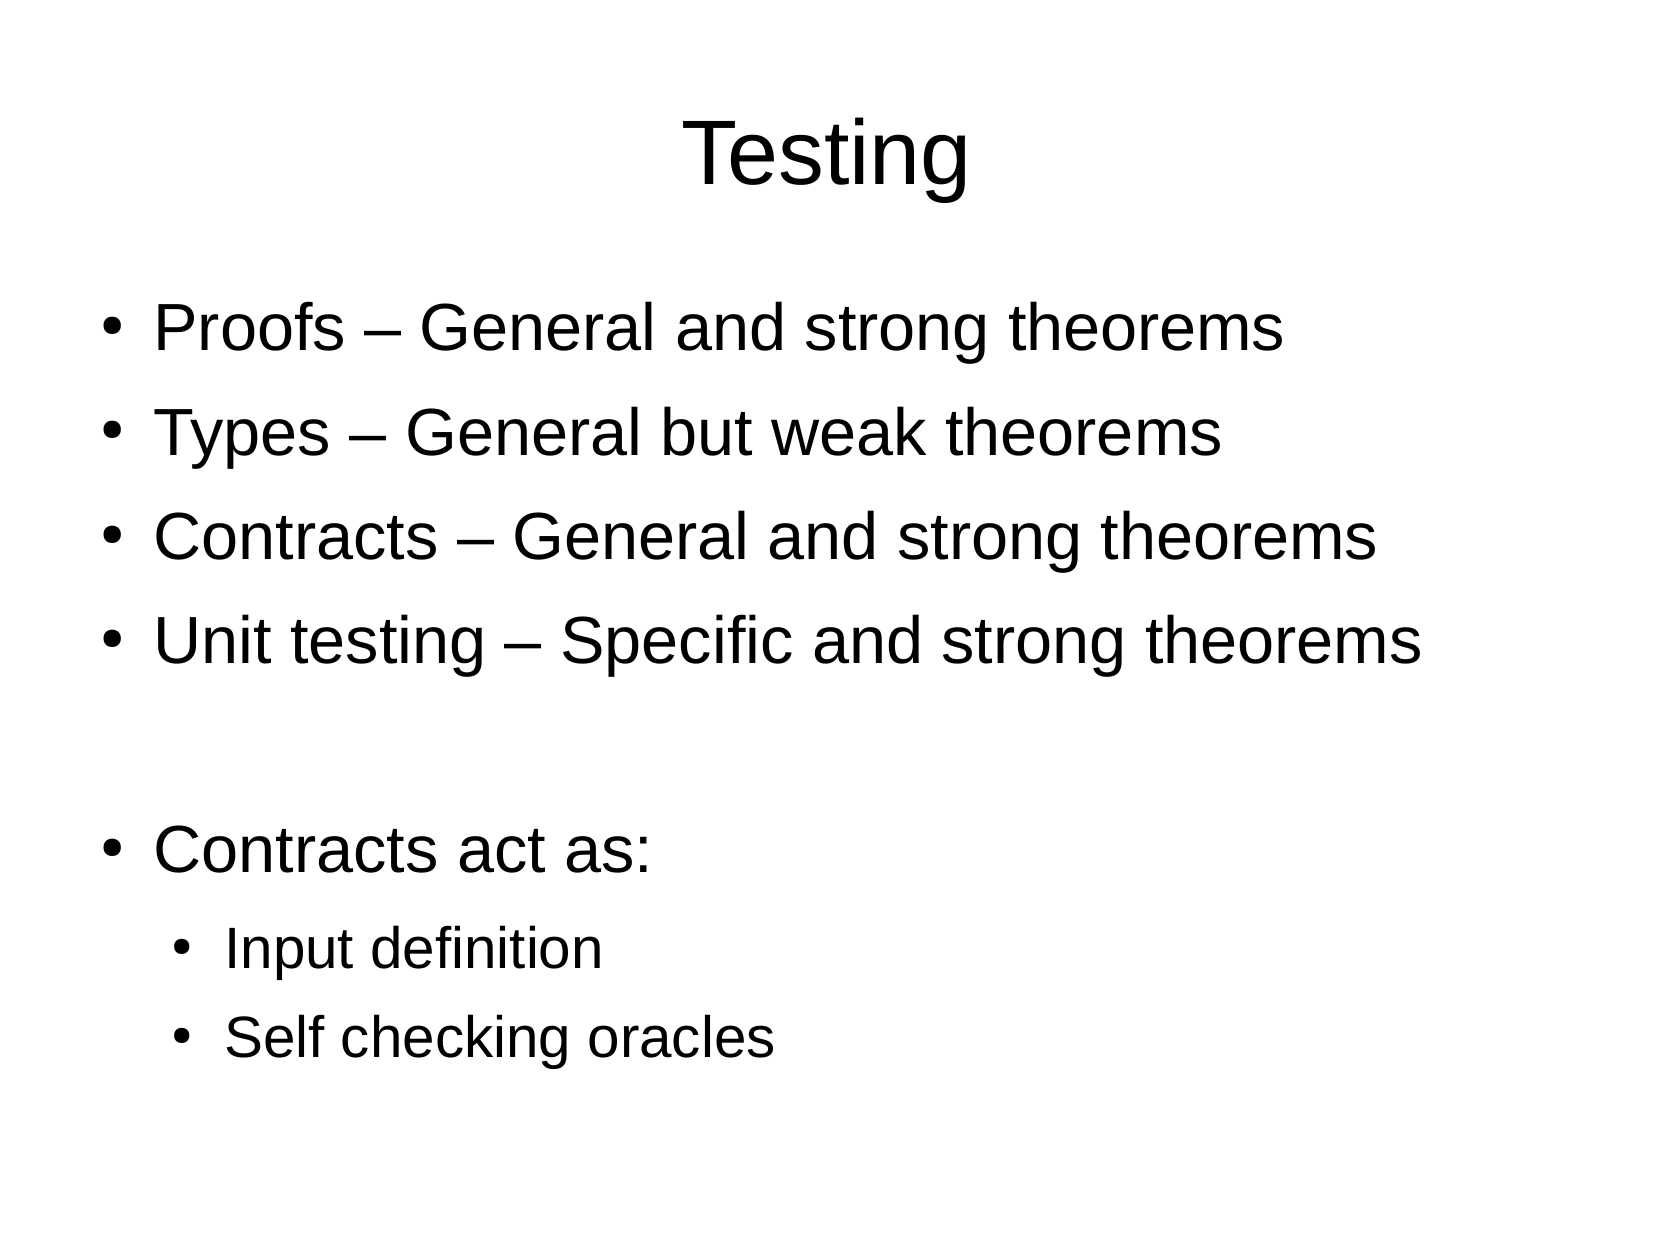

# Testing
Proofs – General and strong theorems
Types – General but weak theorems
Contracts – General and strong theorems
Unit testing – Specific and strong theorems
Contracts act as:
Input definition
Self checking oracles